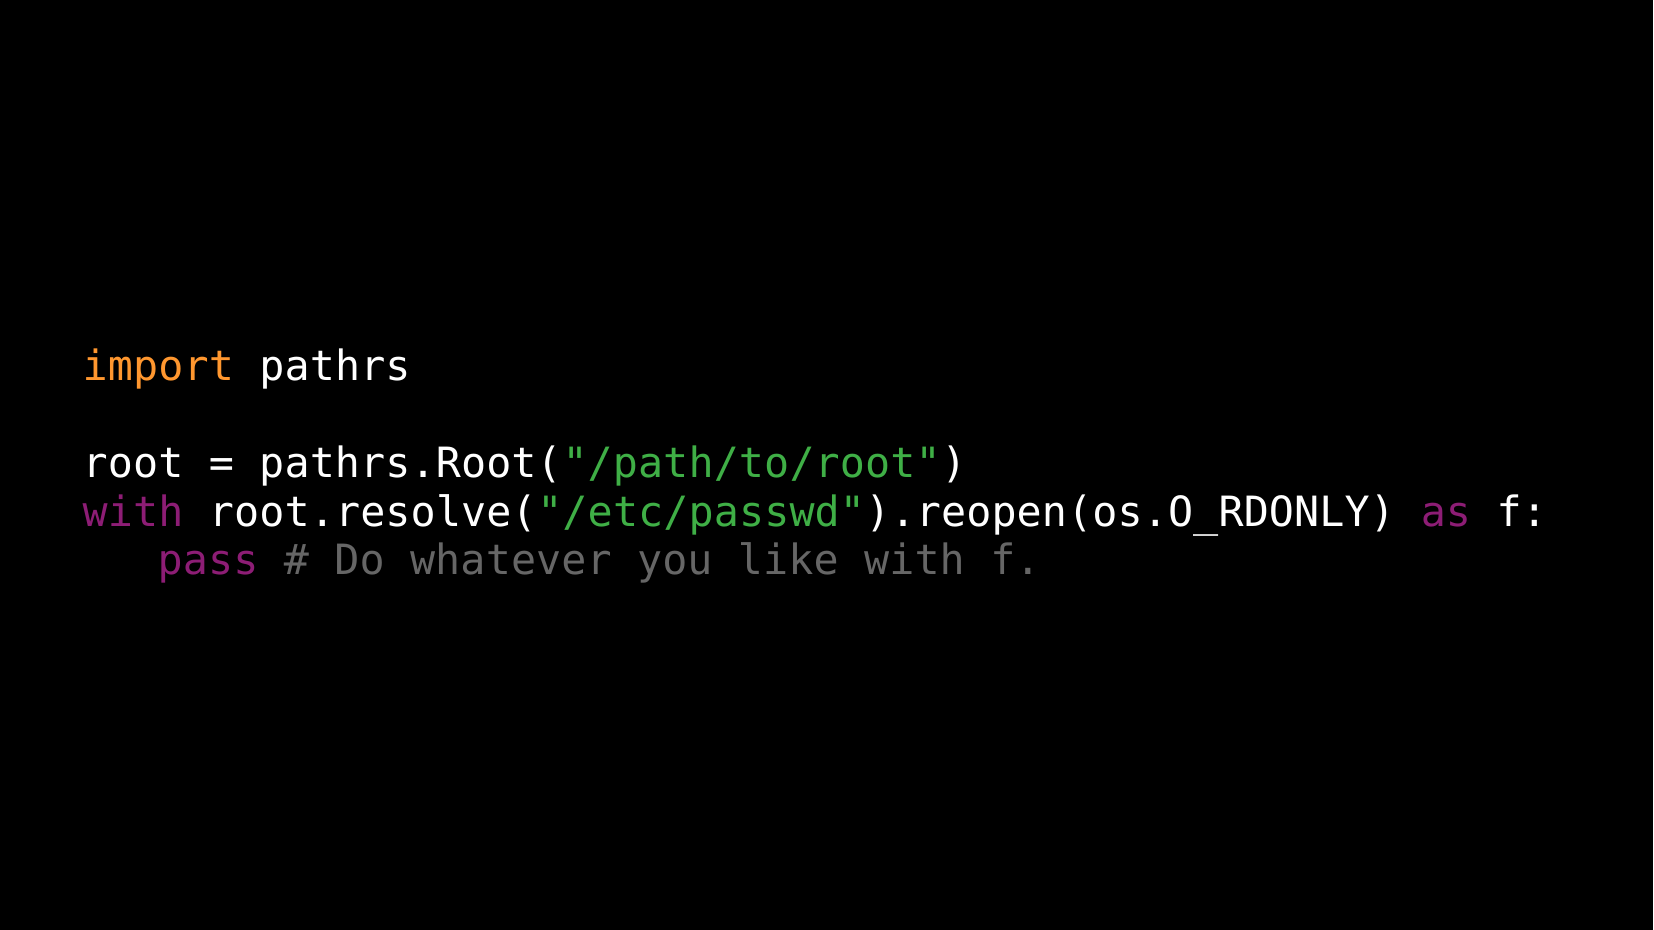

import pathrs
root = pathrs.Root("/path/to/root")
with root.resolve("/etc/passwd").reopen(os.O_RDONLY) as f:
	pass # Do whatever you like with f.